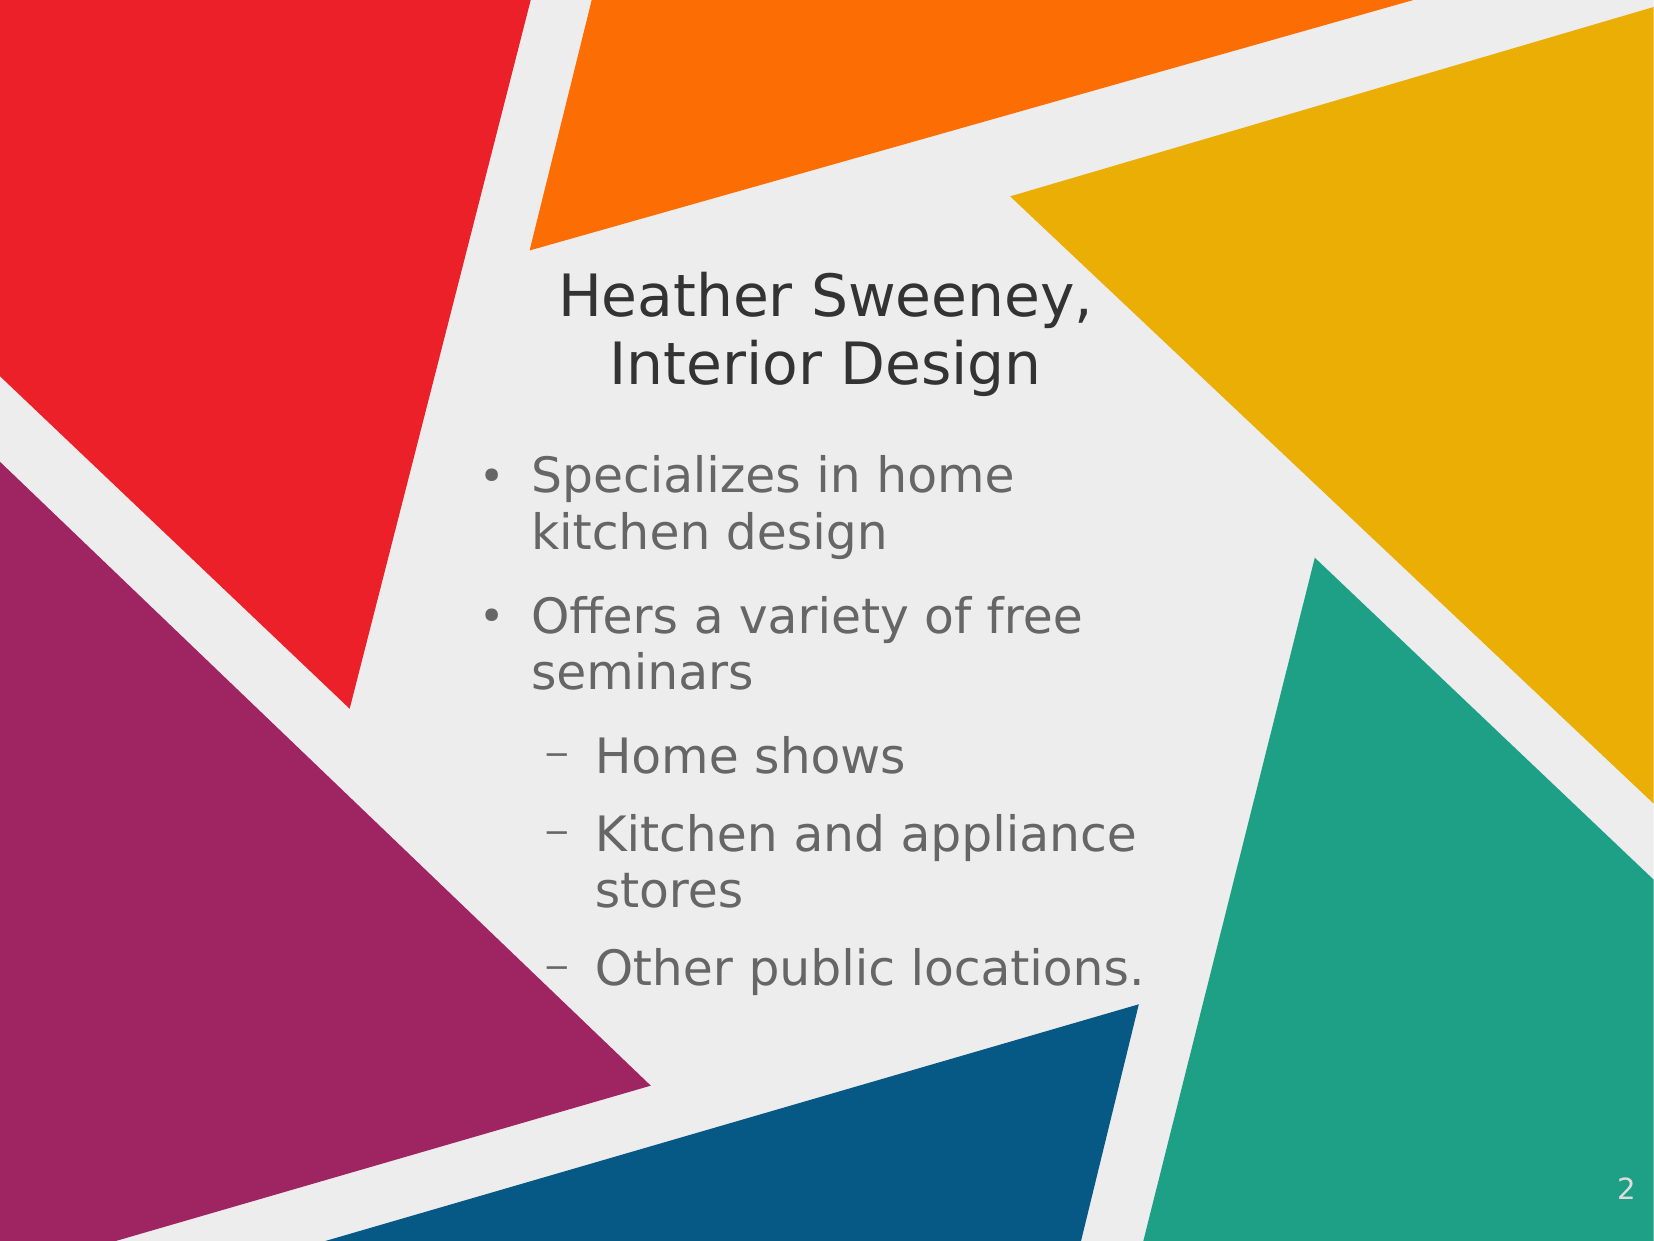

# Heather Sweeney, Interior Design
Specializes in home kitchen design
Offers a variety of free seminars
Home shows
Kitchen and appliance stores
Other public locations.
2